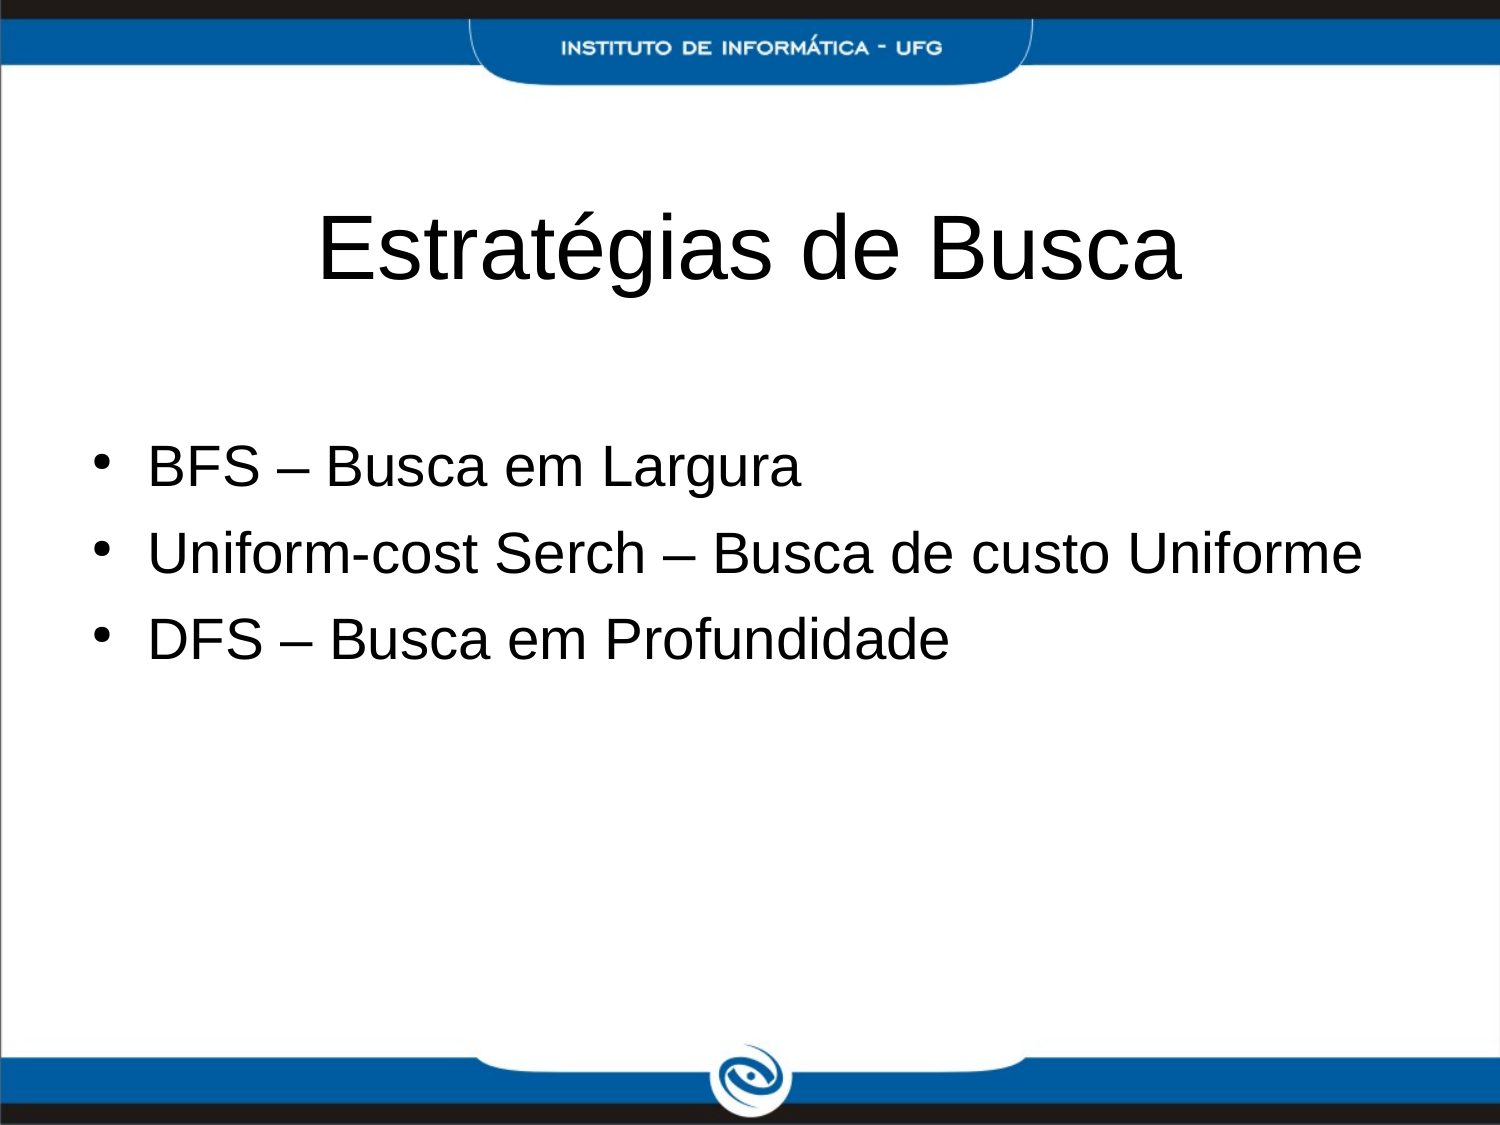

# Estratégias de Busca
BFS – Busca em Largura
Uniform-cost Serch – Busca de custo Uniforme
DFS – Busca em Profundidade